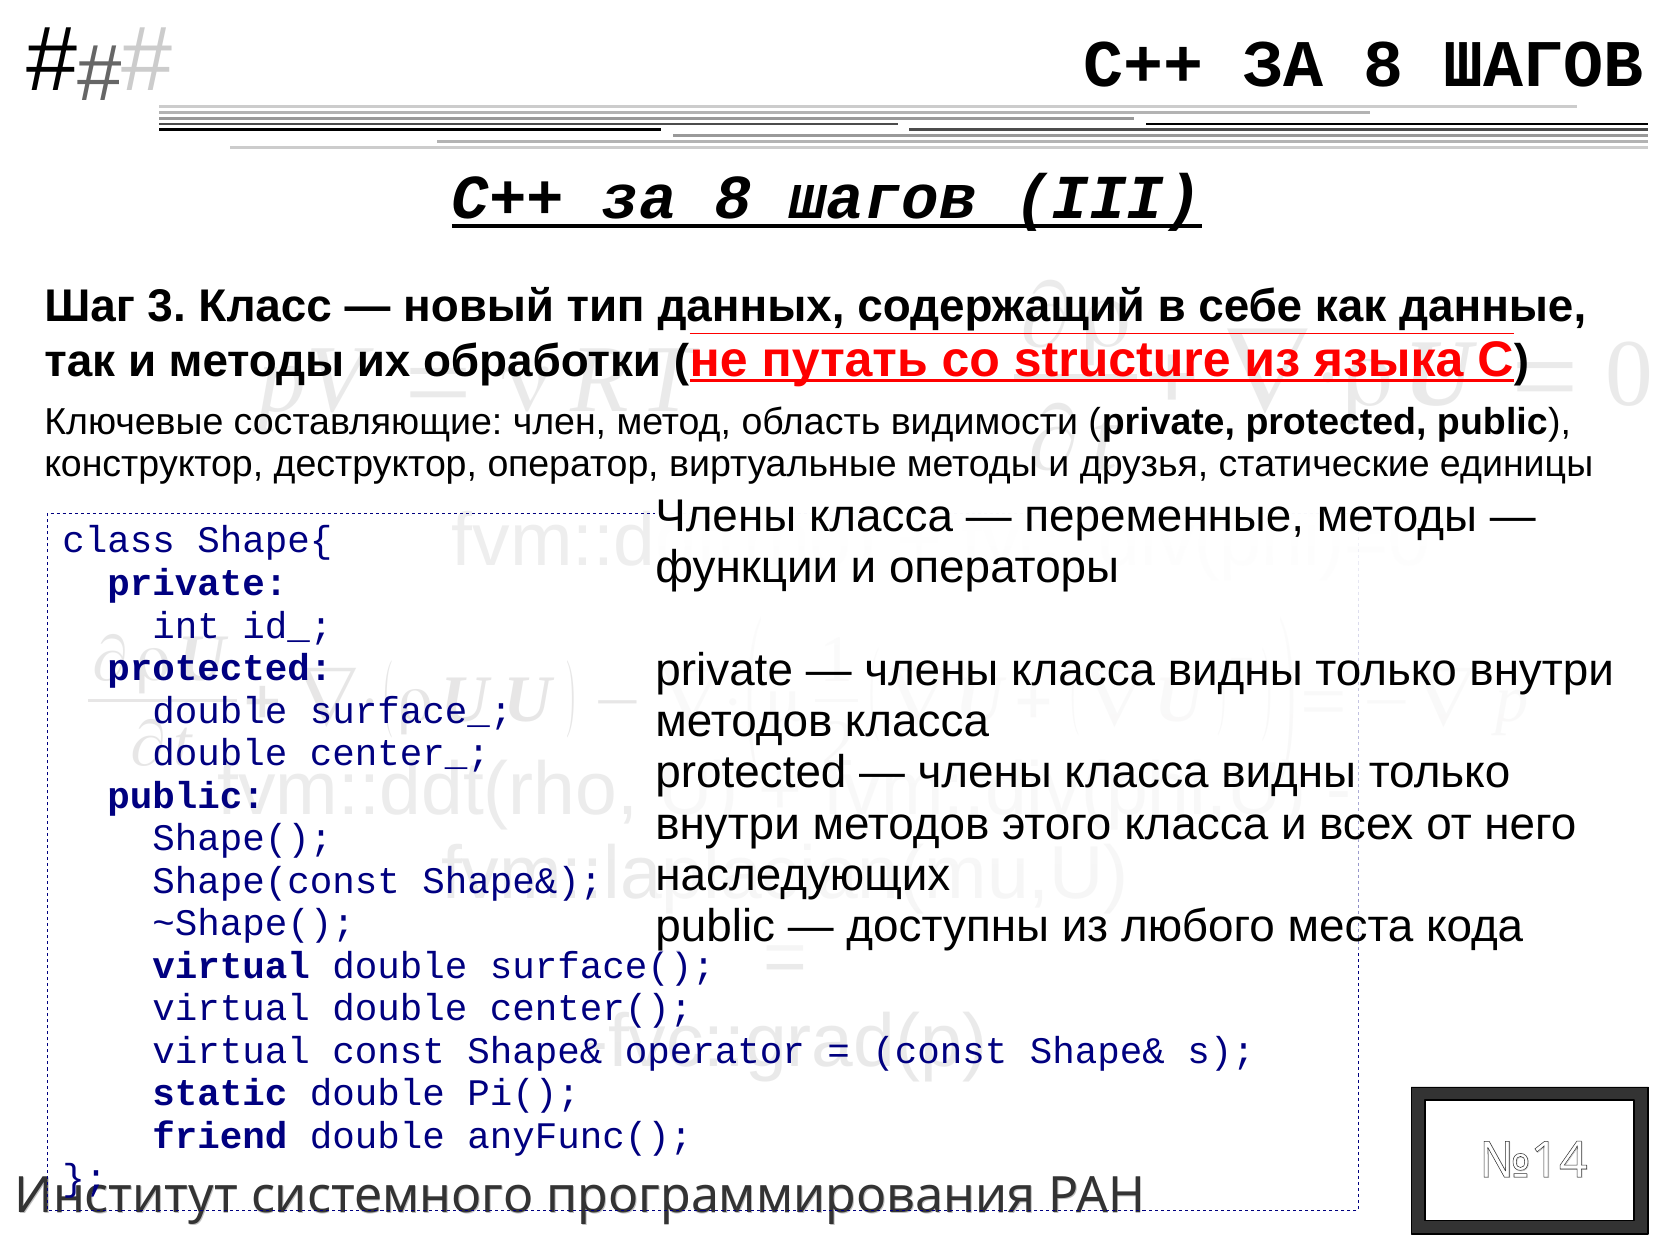

# C++ за 8 шагов (III)
Шаг 3. Класс — новый тип данных, содержащий в себе как данные, так и методы их обработки (не путать со structure из языка C)
Ключевые составляющие: член, метод, область видимости (private, protected, public), конструктор, деструктор, оператор, виртуальные методы и друзья, статические единицы
Члены класса — переменные, методы — функции и операторы
private — члены класса видны только внутри методов класса
protected — члены класса видны только внутри методов этого класса и всех от него наследующих
public — доступны из любого места кода
class Shape{
 private:
 int id_;
 protected:
 double surface_;
 double center_;
 public:
 Shape();
 Shape(const Shape&);
 ~Shape();
 virtual double surface();
 virtual double center();
 virtual const Shape& operator = (const Shape& s);
 static double Pi();
 friend double anyFunc();
};